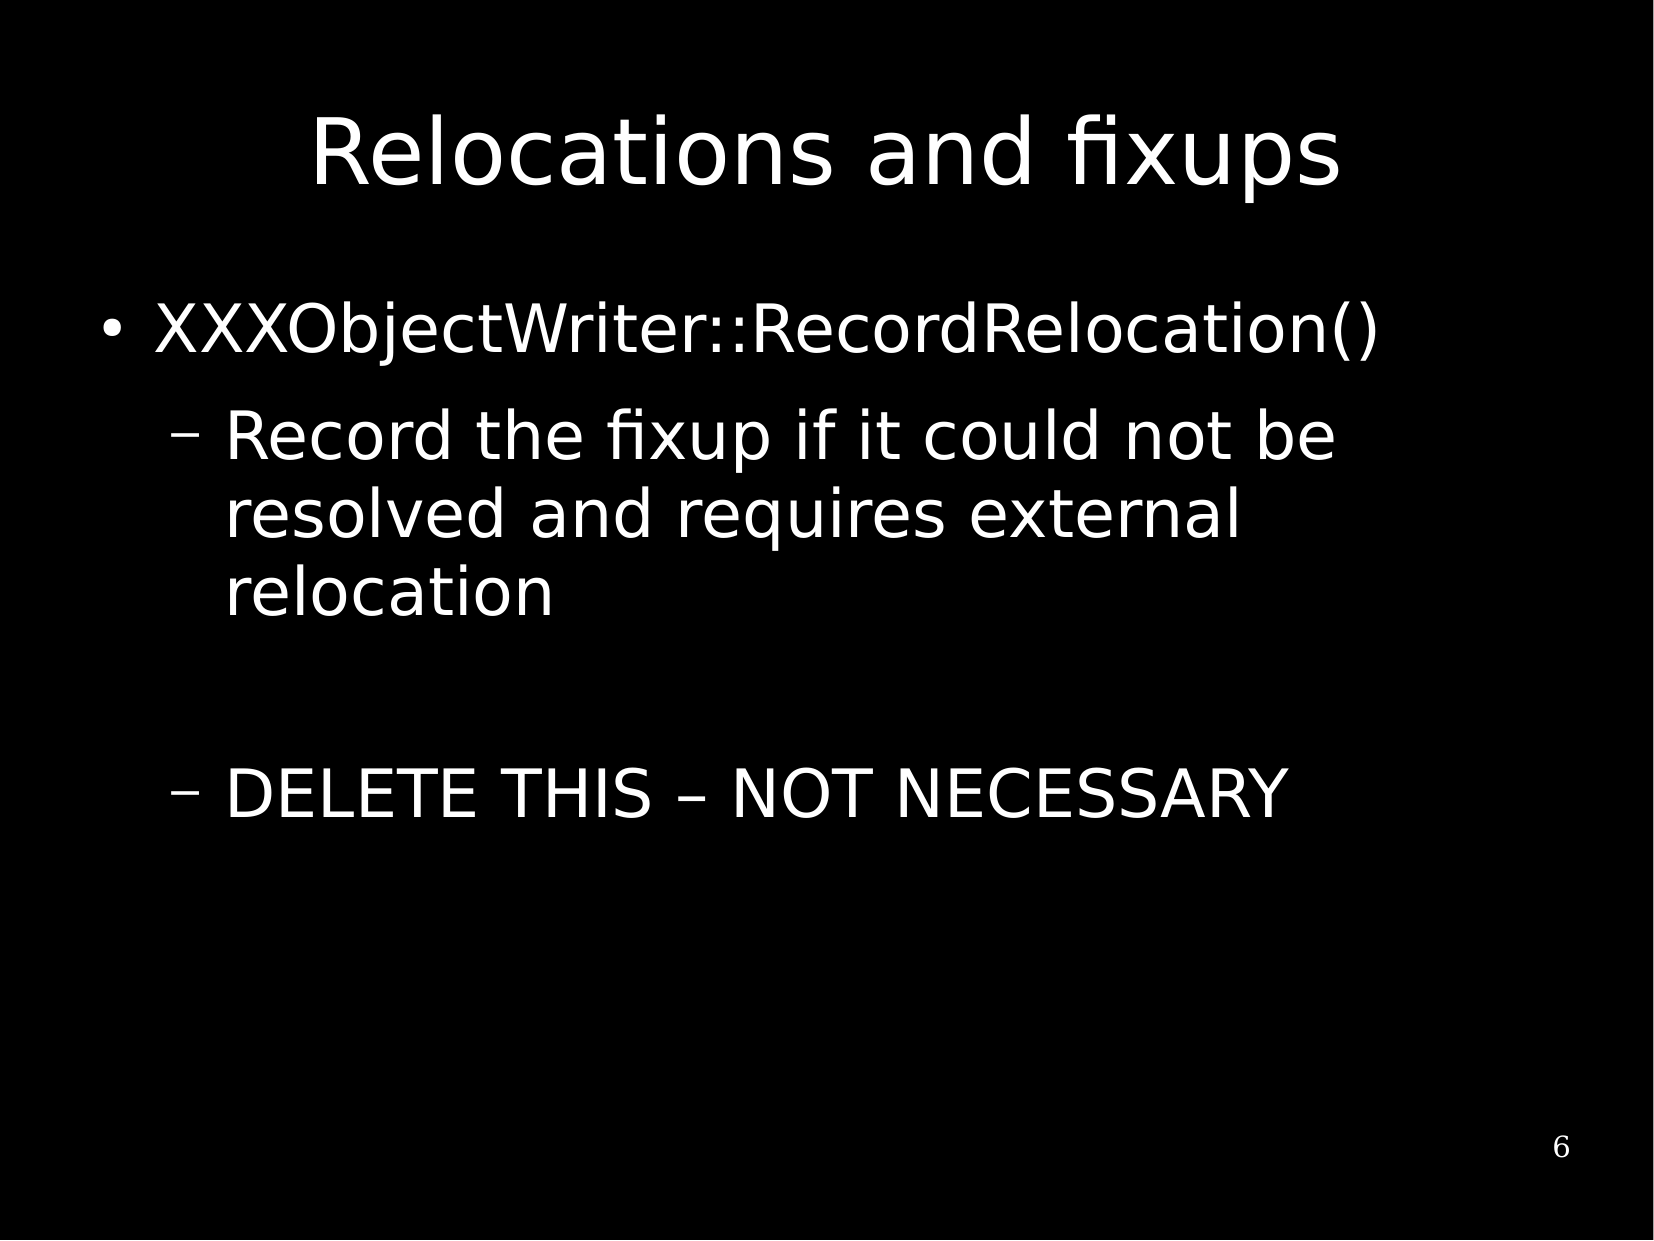

# Relocations and fixups
XXXObjectWriter::RecordRelocation()
Record the fixup if it could not be resolved and requires external relocation
DELETE THIS – NOT NECESSARY
6